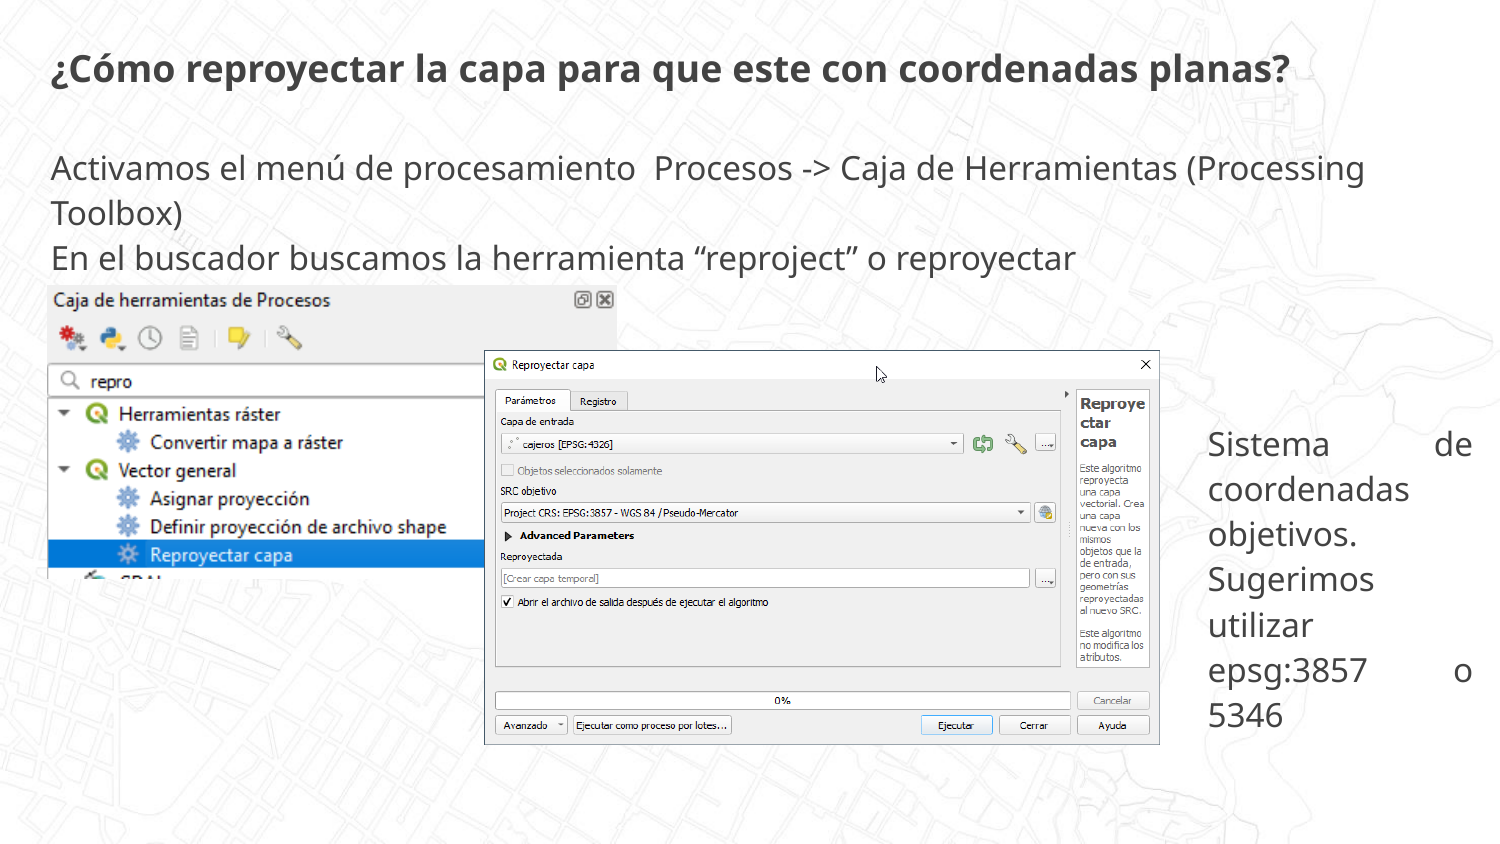

¿Cómo reproyectar la capa para que este con coordenadas planas?
Activamos el menú de procesamiento Procesos -> Caja de Herramientas (Processing Toolbox)
En el buscador buscamos la herramienta “reproject” o reproyectar
Sistema de coordenadas objetivos.
Sugerimos utilizar epsg:3857 o 5346